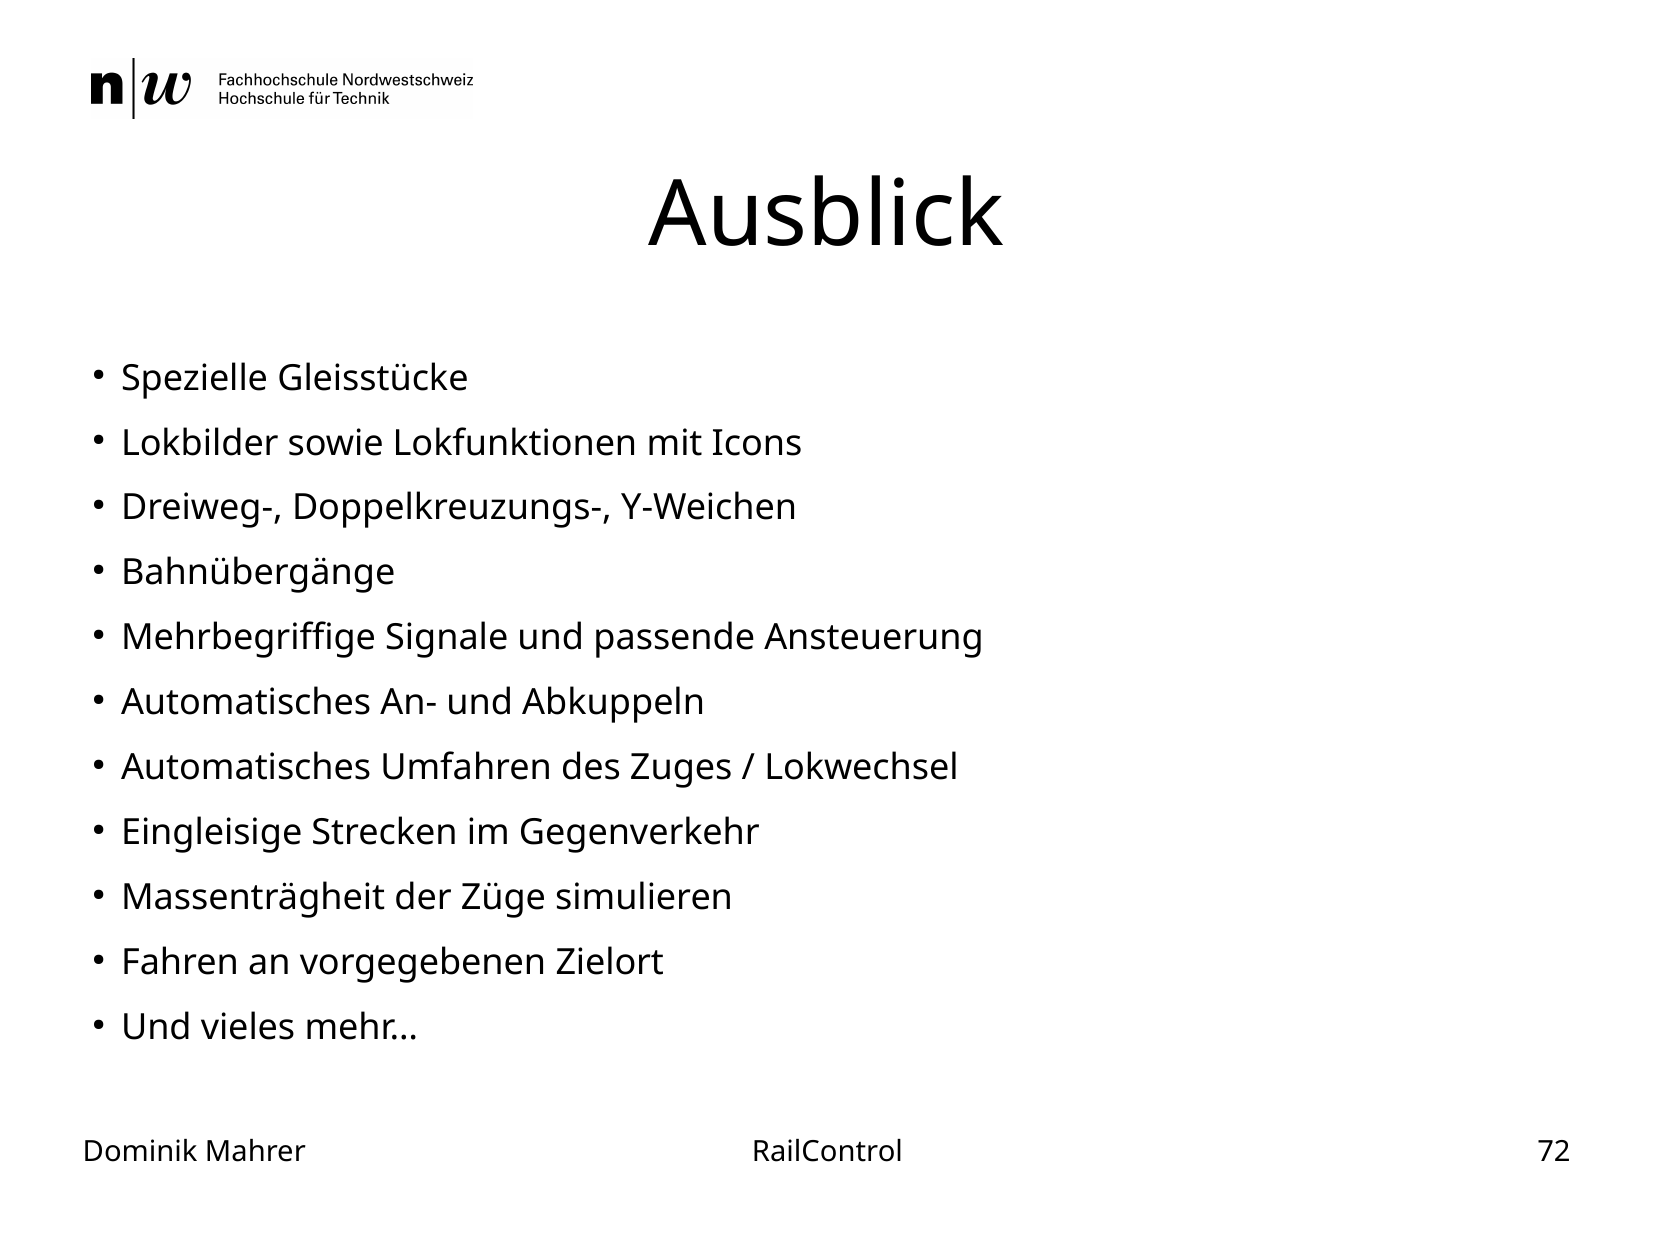

# Ausblick
Spezielle Gleisstücke
Lokbilder sowie Lokfunktionen mit Icons
Dreiweg-, Doppelkreuzungs-, Y-Weichen
Bahnübergänge
Mehrbegriffige Signale und passende Ansteuerung
Automatisches An- und Abkuppeln
Automatisches Umfahren des Zuges / Lokwechsel
Eingleisige Strecken im Gegenverkehr
Massenträgheit der Züge simulieren
Fahren an vorgegebenen Zielort
Und vieles mehr…
Dominik Mahrer
RailControl
72